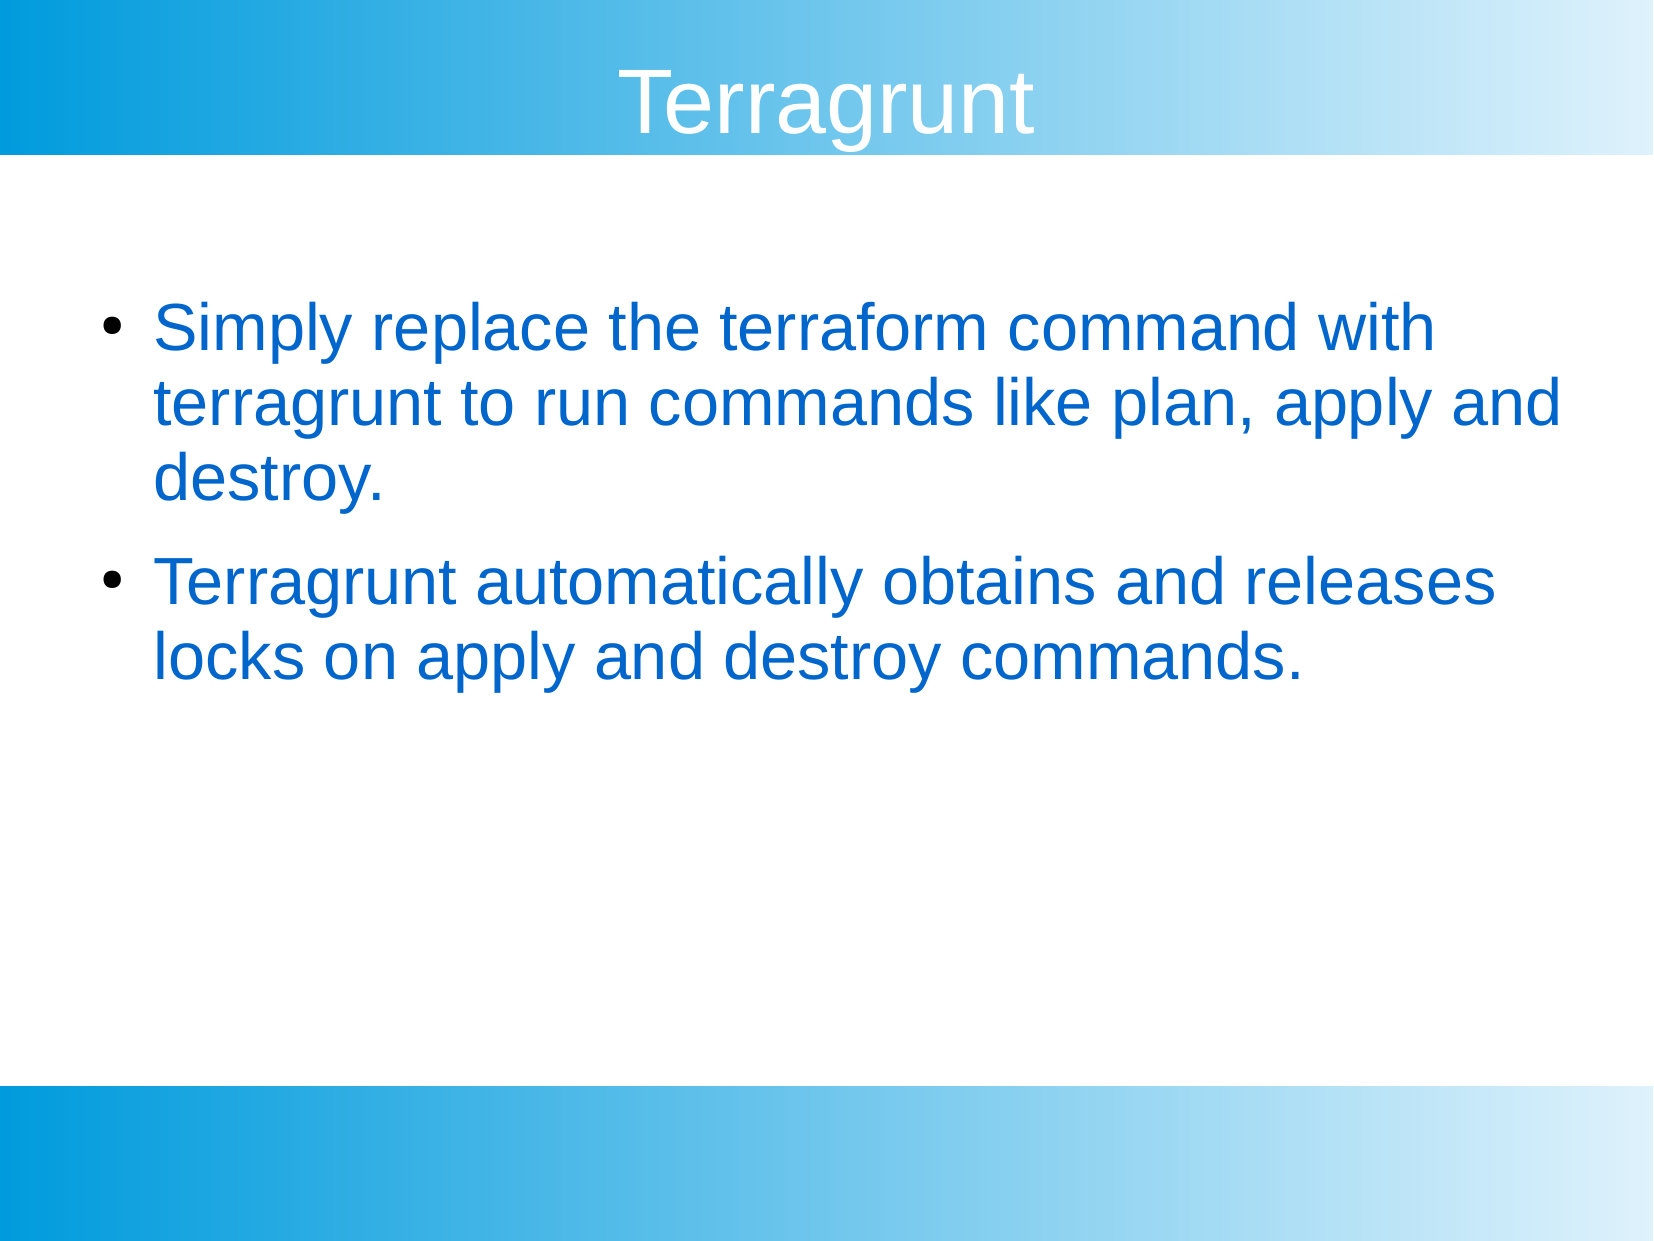

# Terragrunt
Simply replace the terraform command with terragrunt to run commands like plan, apply and destroy.
Terragrunt automatically obtains and releases locks on apply and destroy commands.